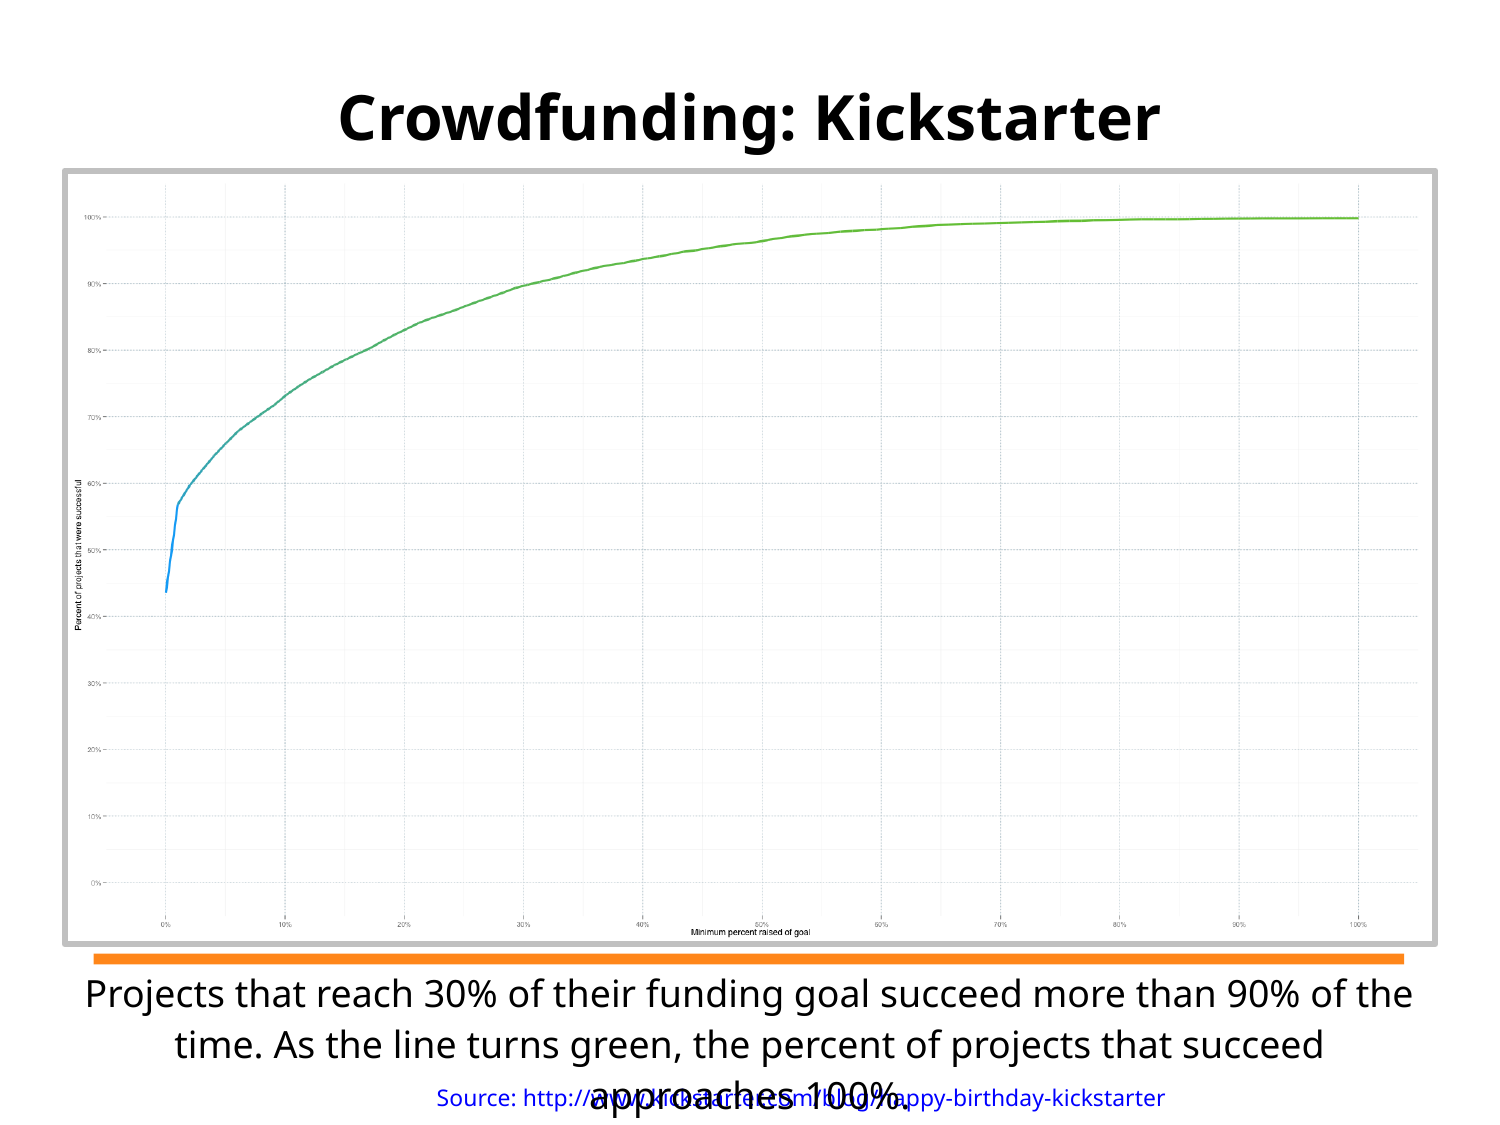

# Crowdfunding: Kickstarter
Projects that reach 30% of their funding goal succeed more than 90% of the time. As the line turns green, the percent of projects that succeed approaches 100%.
Source: http://www.kickstarter.com/blog/happy-birthday-kickstarter